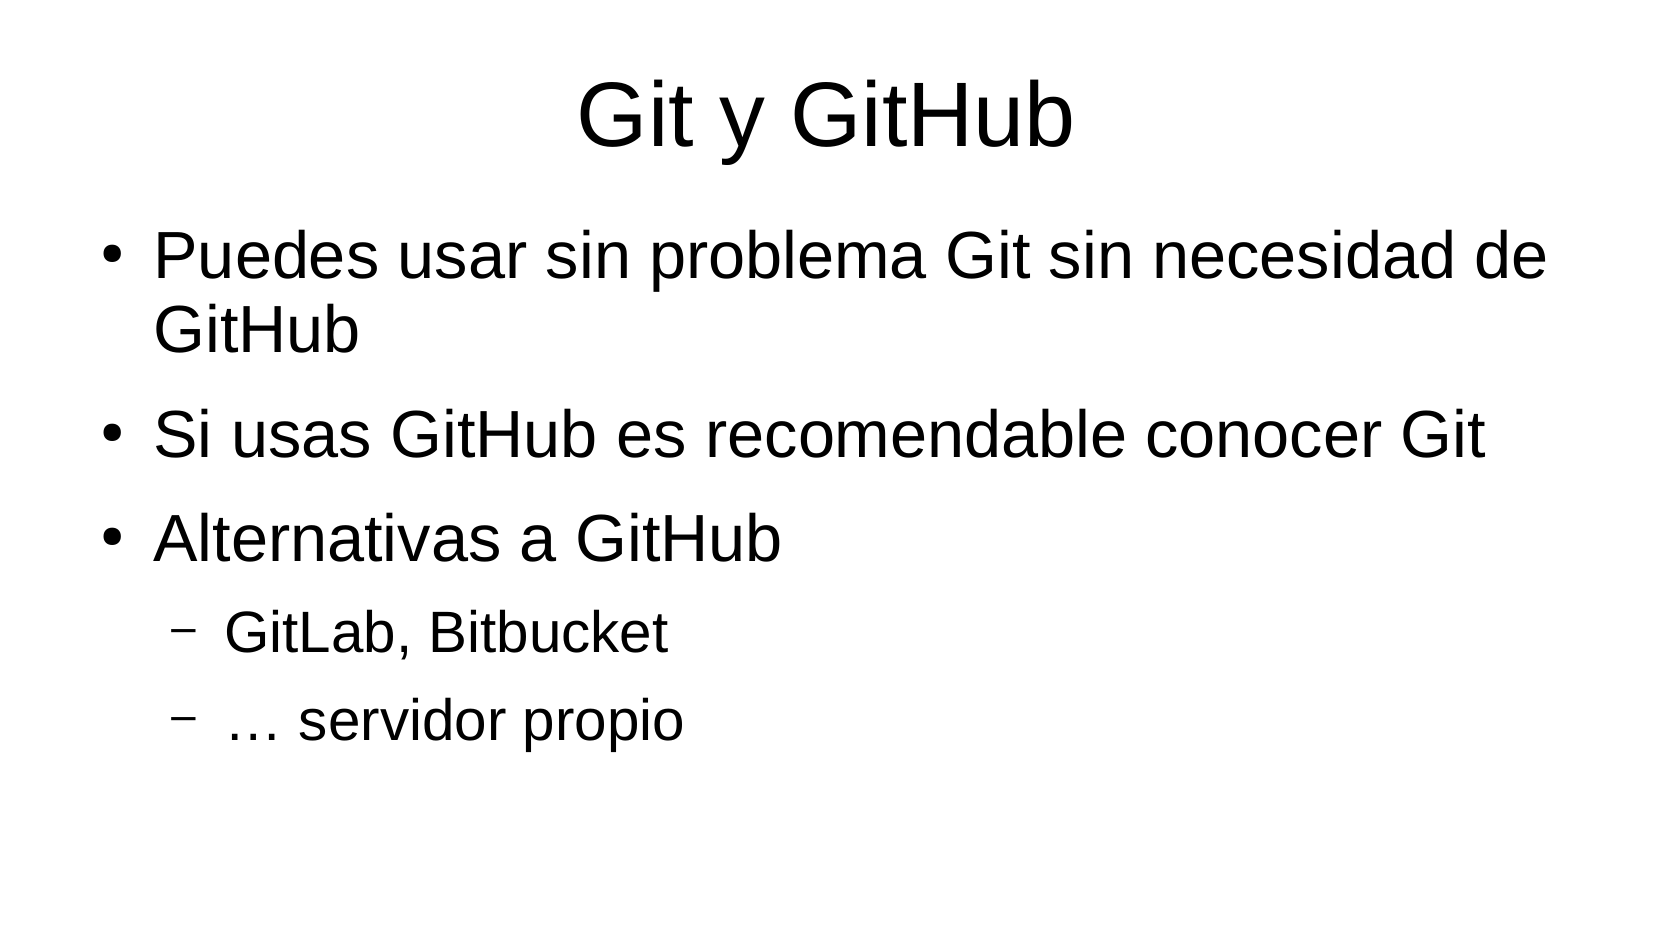

# Git y GitHub
Puedes usar sin problema Git sin necesidad de GitHub
Si usas GitHub es recomendable conocer Git
Alternativas a GitHub
GitLab, Bitbucket
… servidor propio